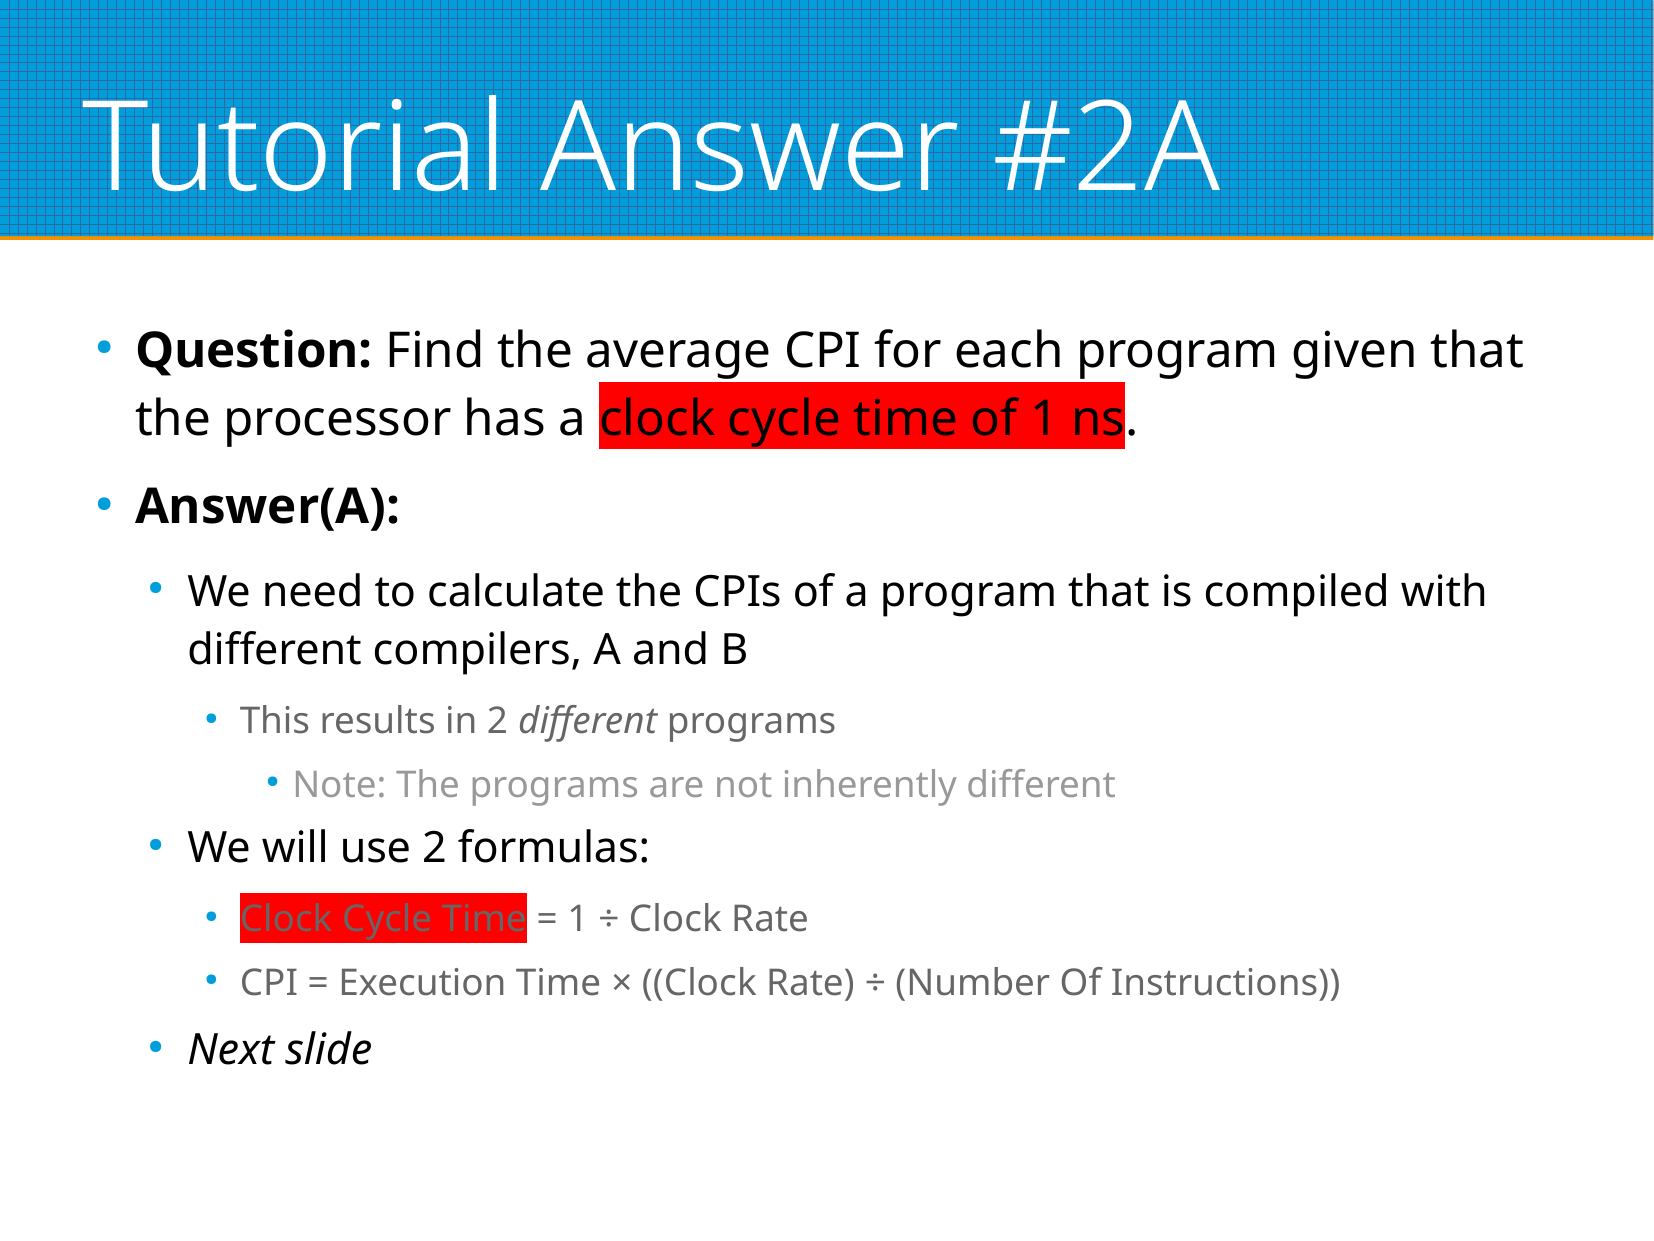

# Tutorial Answer #2A
Question: Find the average CPI for each program given that the processor has a clock cycle time of 1 ns.
Answer(A):
We need to calculate the CPIs of a program that is compiled with different compilers, A and B
This results in 2 different programs
Note: The programs are not inherently different
We will use 2 formulas:
Clock Cycle Time = 1 ÷ Clock Rate
CPI = Execution Time × ((Clock Rate) ÷ (Number Of Instructions))
Next slide